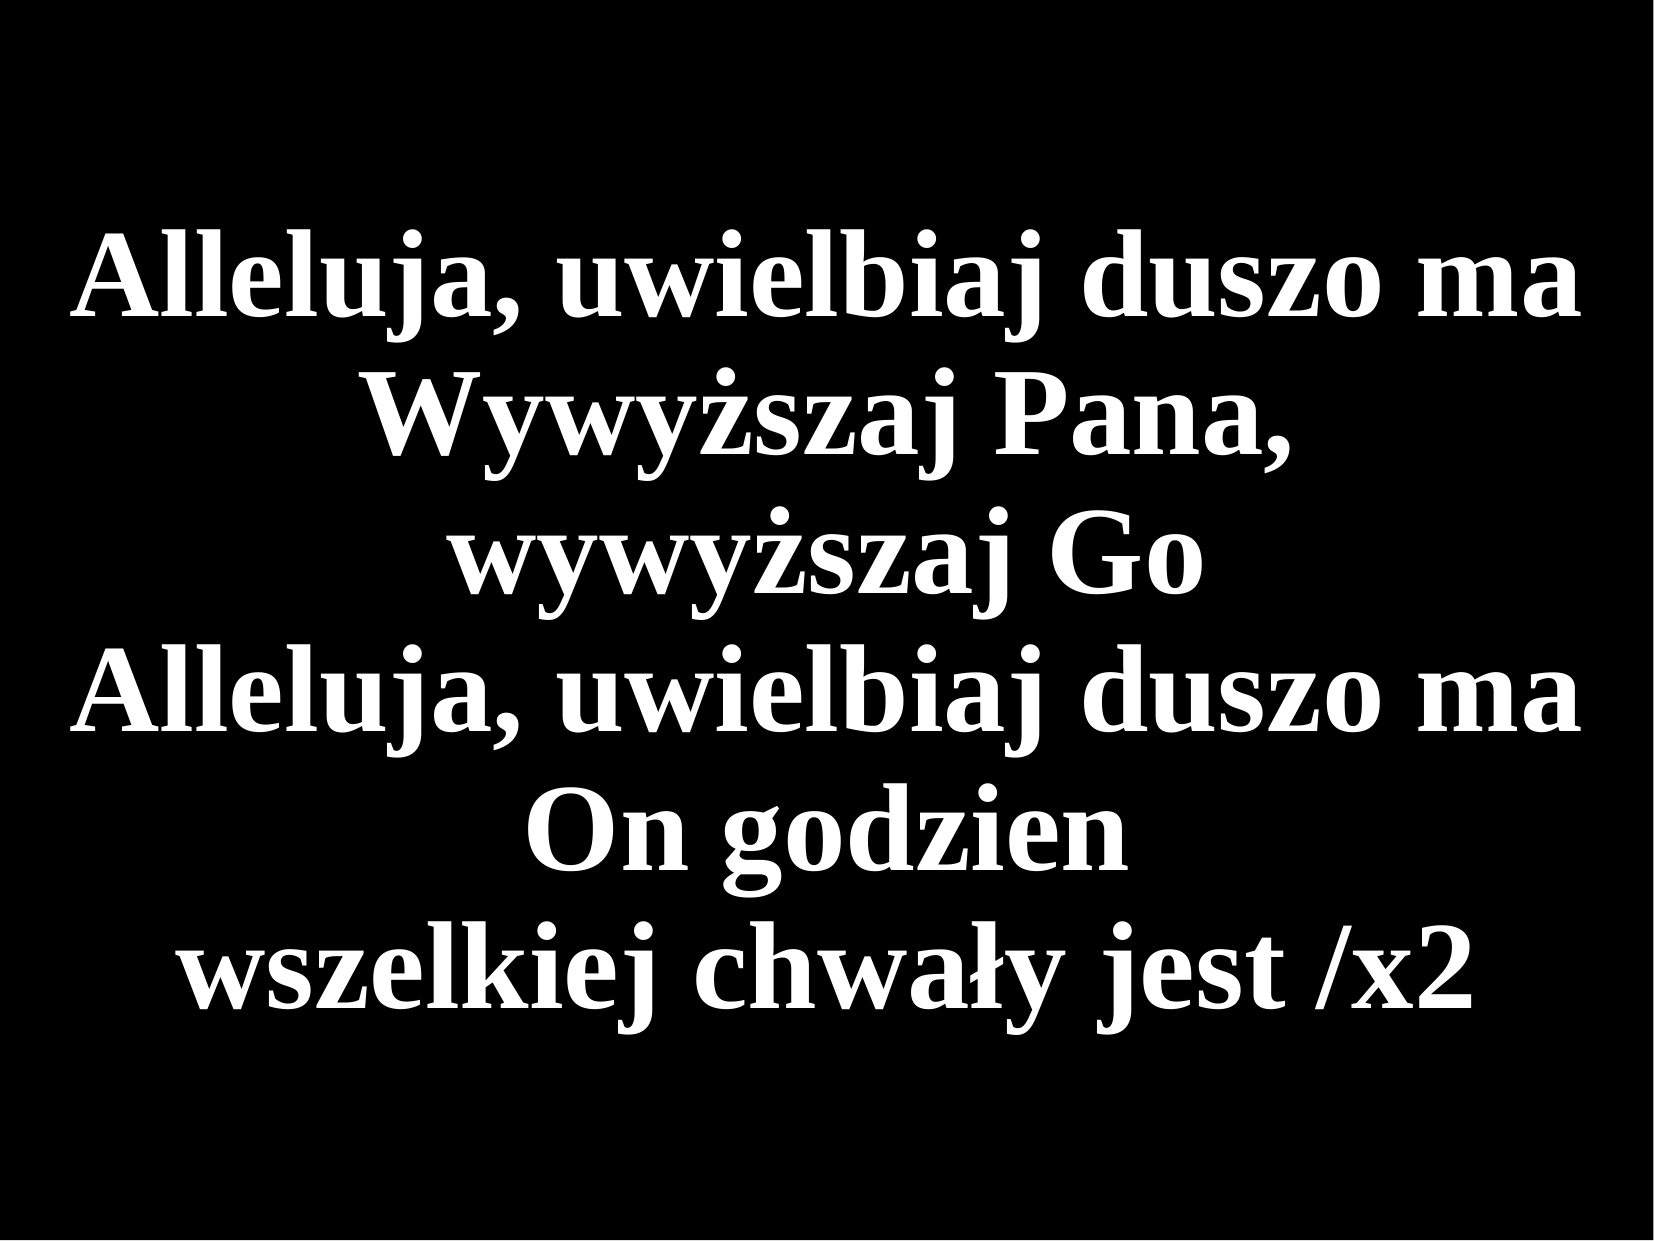

# Alleluja, uwielbiaj duszo ma Wywyższaj Pana, wywyższaj Go Alleluja, uwielbiaj duszo ma On godzien wszelkiej chwały jest /x2